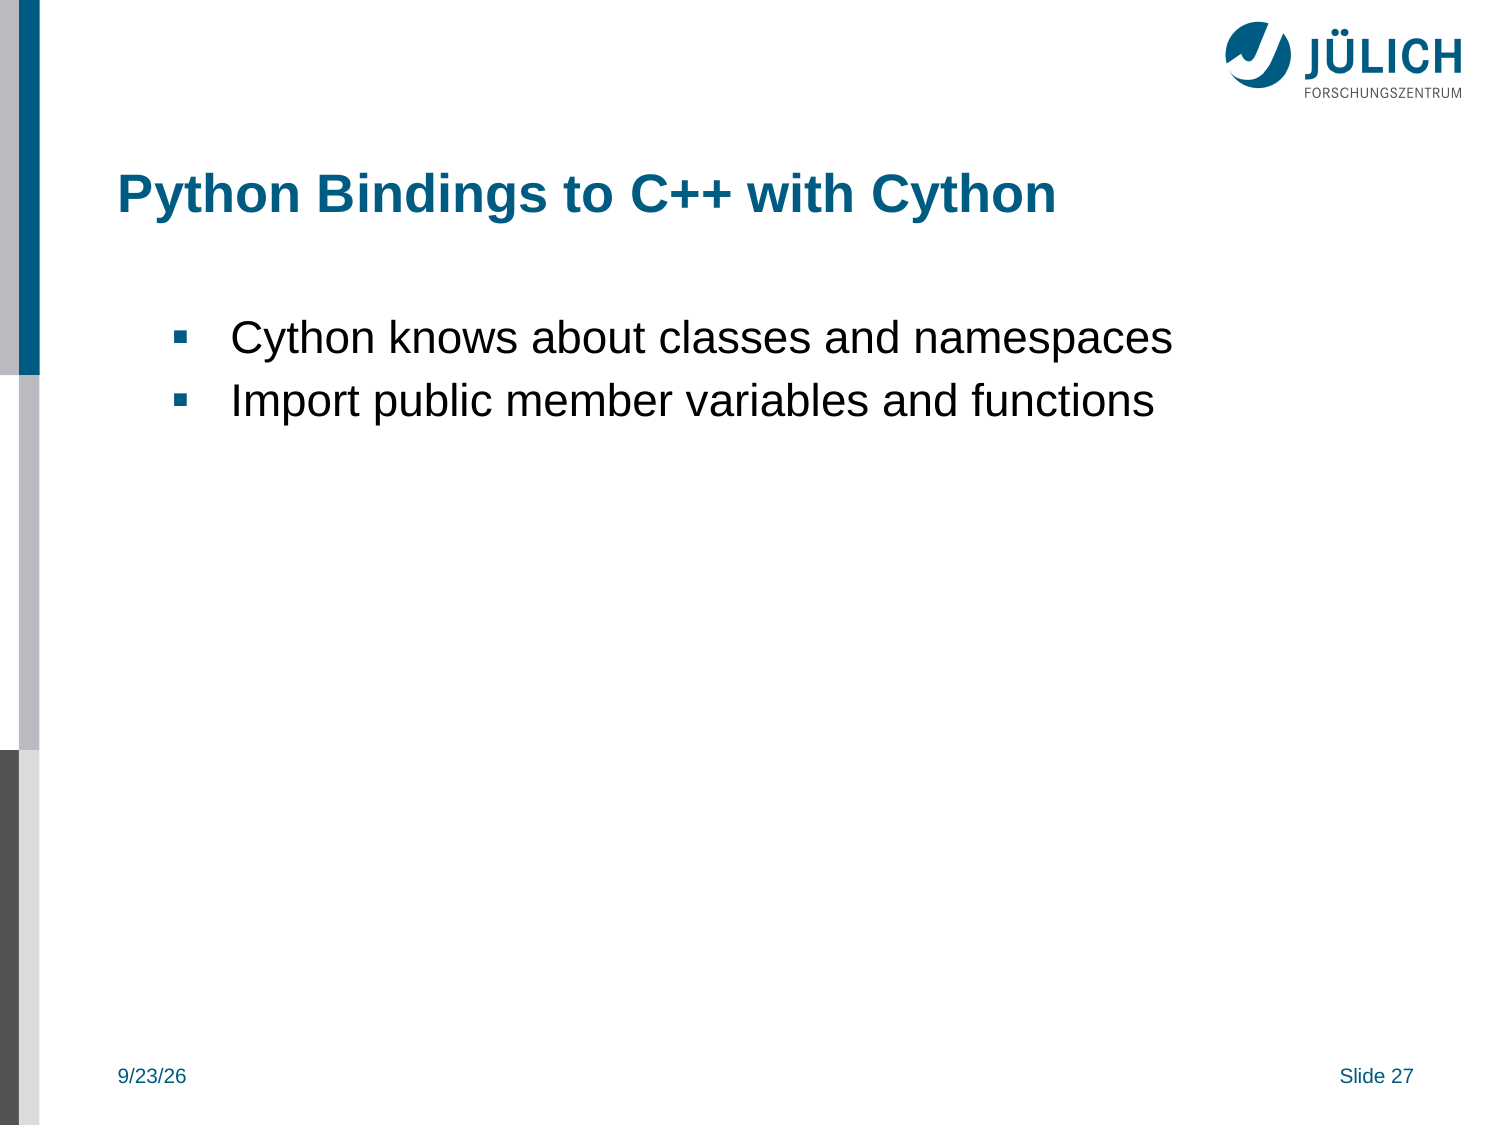

# Python Bindings to C++ with Cython
Cython knows about classes and namespaces
Import public member variables and functions